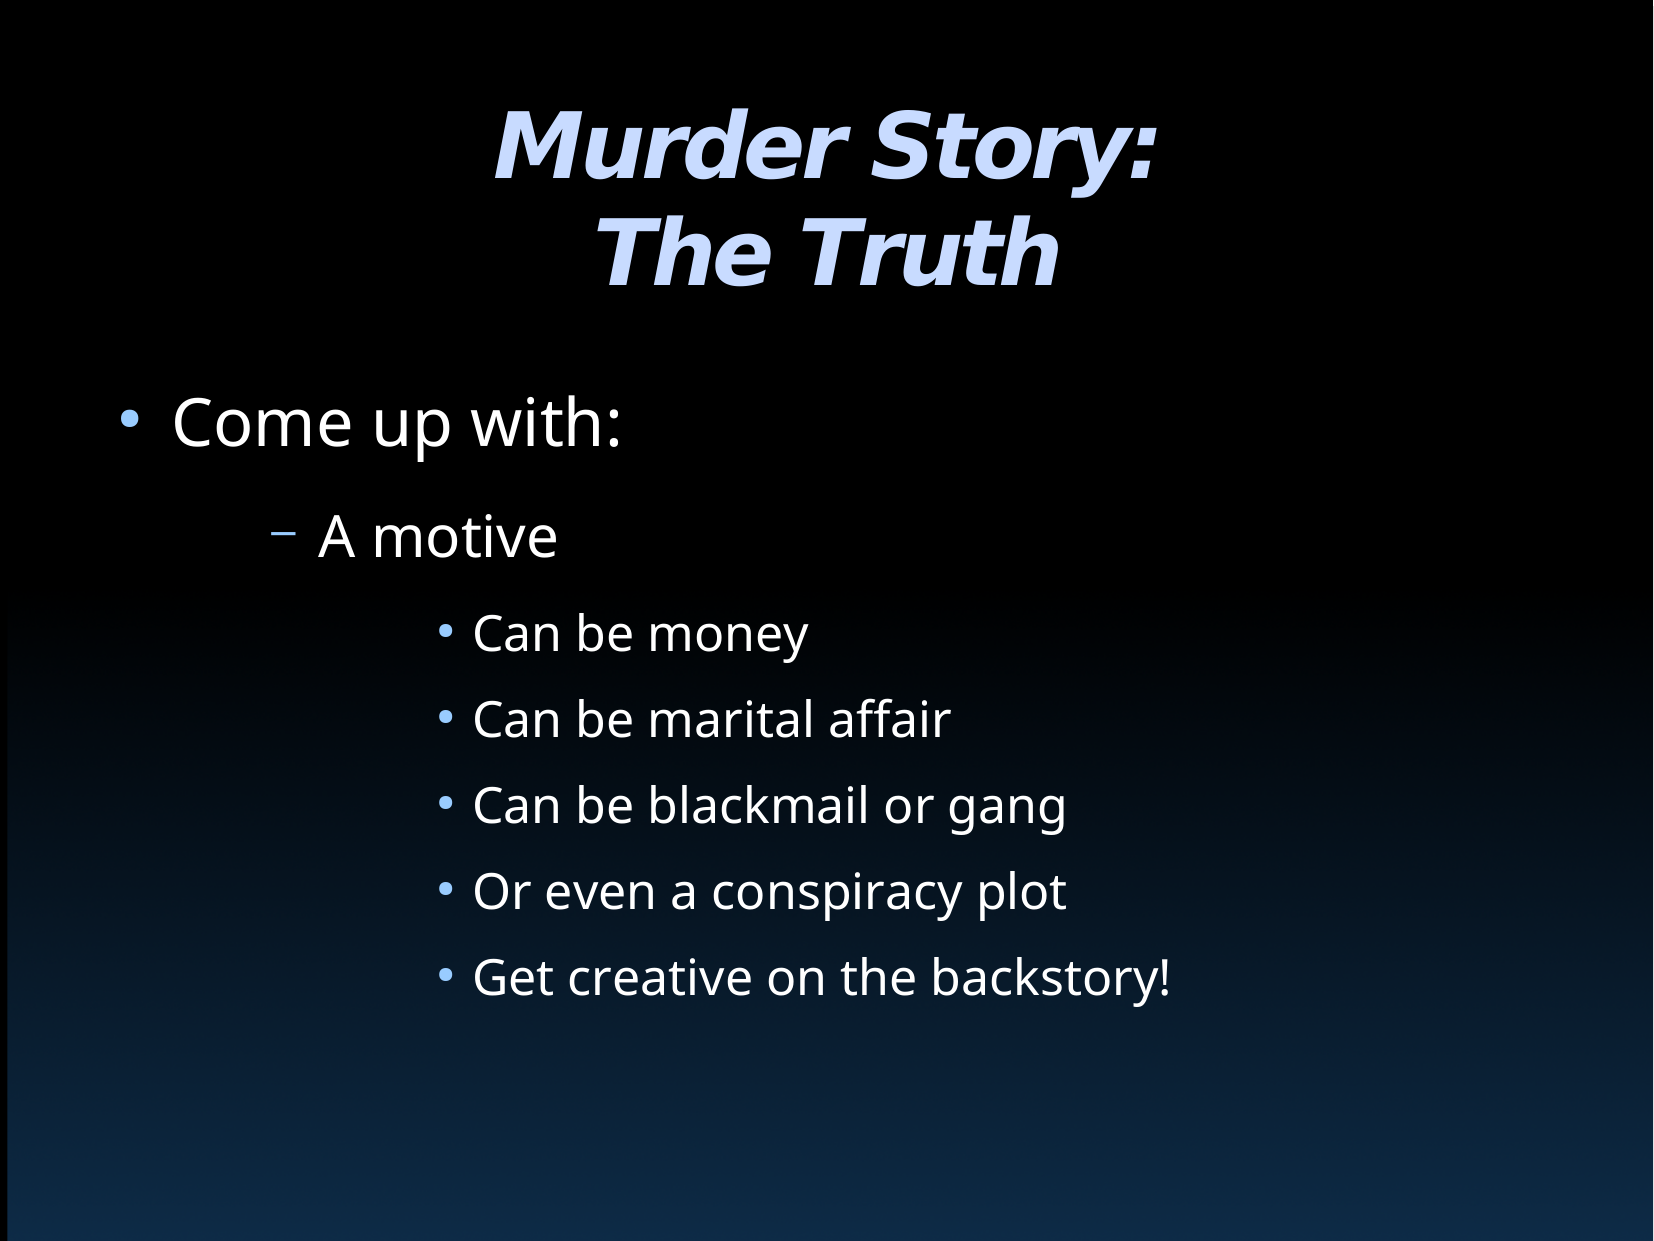

# Murder Story: The Truth
Come up with:
A motive
Can be money
Can be marital affair
Can be blackmail or gang
Or even a conspiracy plot
Get creative on the backstory!